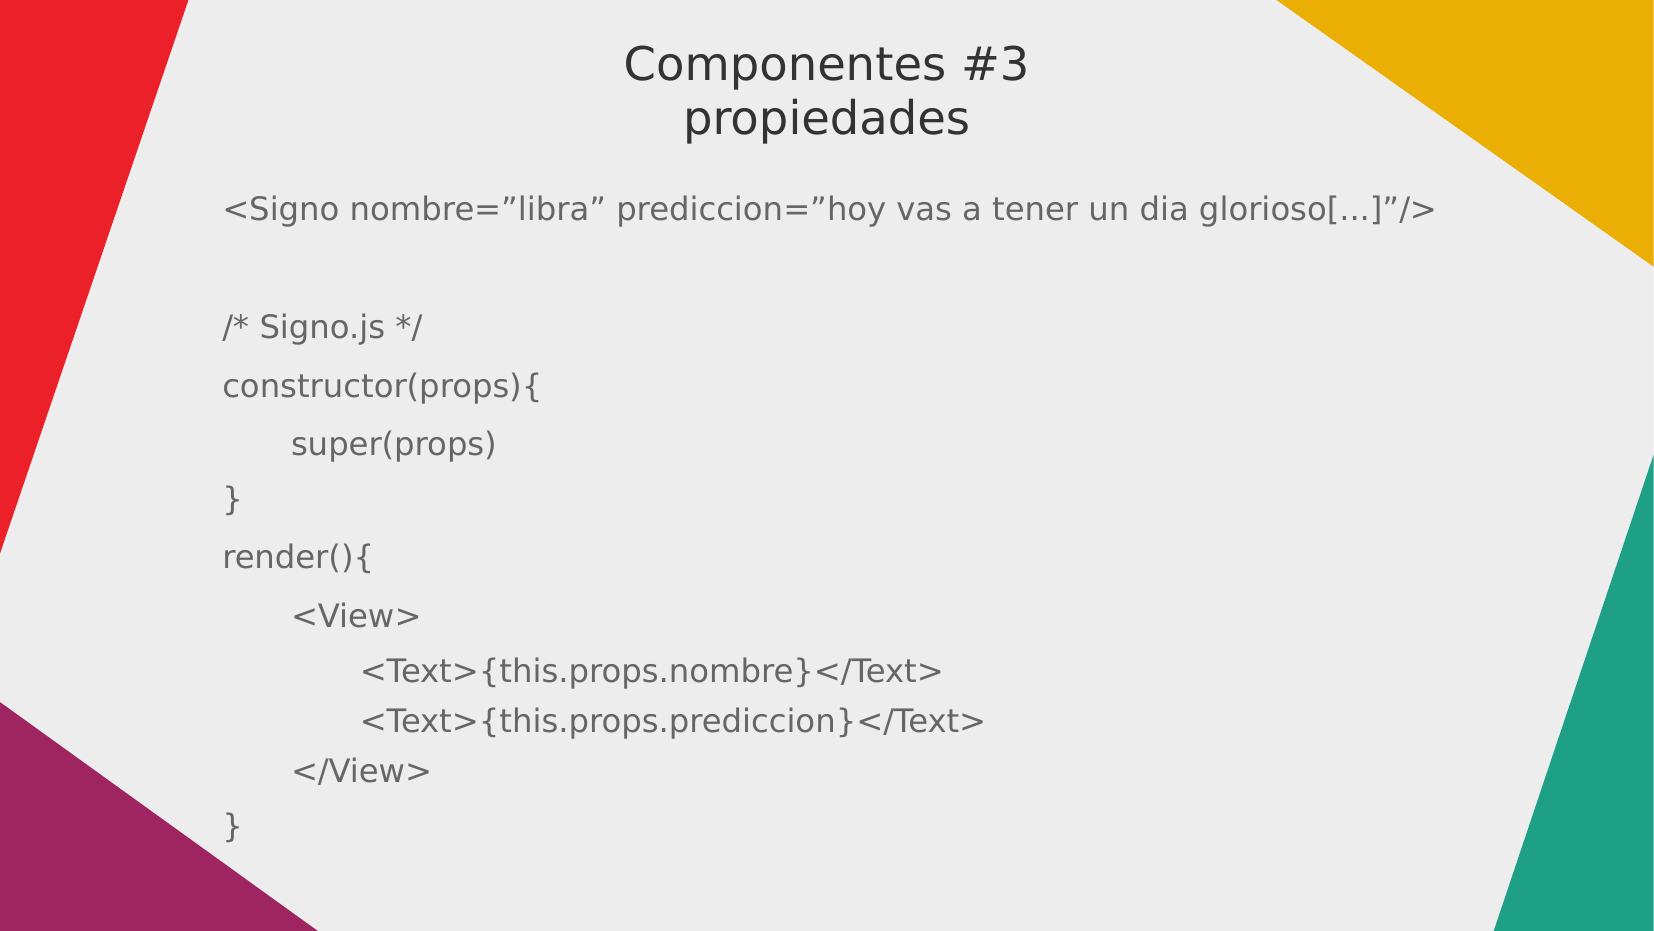

# Componentes #3 propiedades
<Signo nombre=”libra” prediccion=”hoy vas a tener un dia glorioso[...]”/>
/* Signo.js */
constructor(props){
super(props)
}
render(){
<View>
<Text>{this.props.nombre}</Text>
<Text>{this.props.prediccion}</Text>
</View>
}